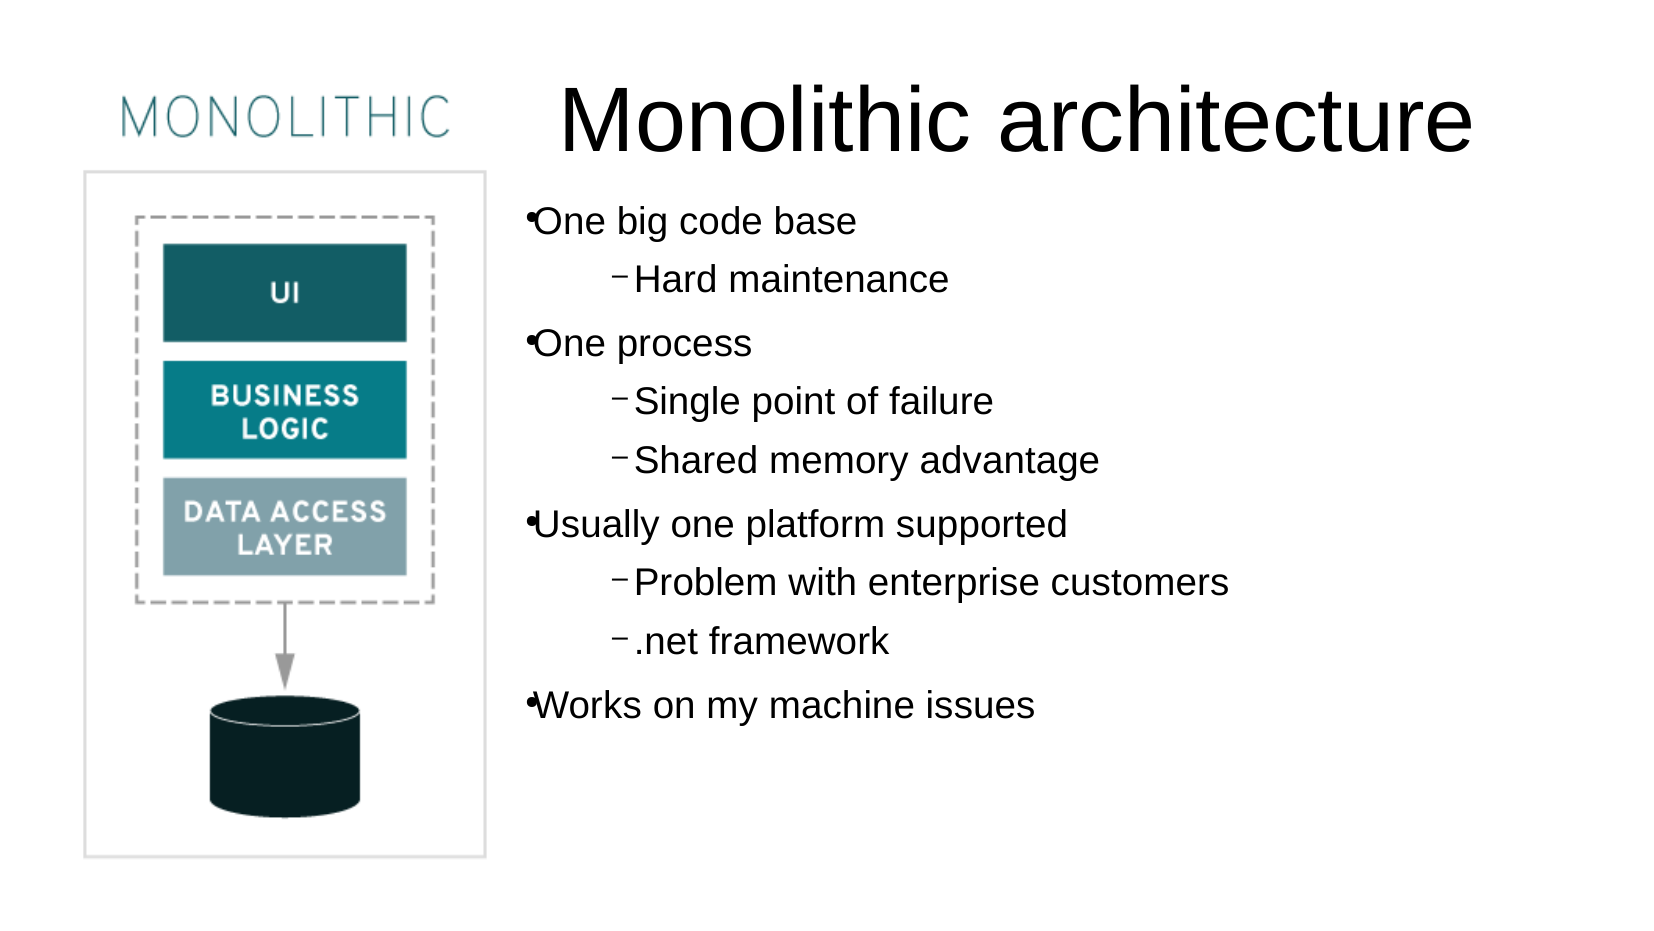

# Monolithic architecture
One big code base
Hard maintenance
One process
Single point of failure
Shared memory advantage
Usually one platform supported
Problem with enterprise customers
.net framework
Works on my machine issues